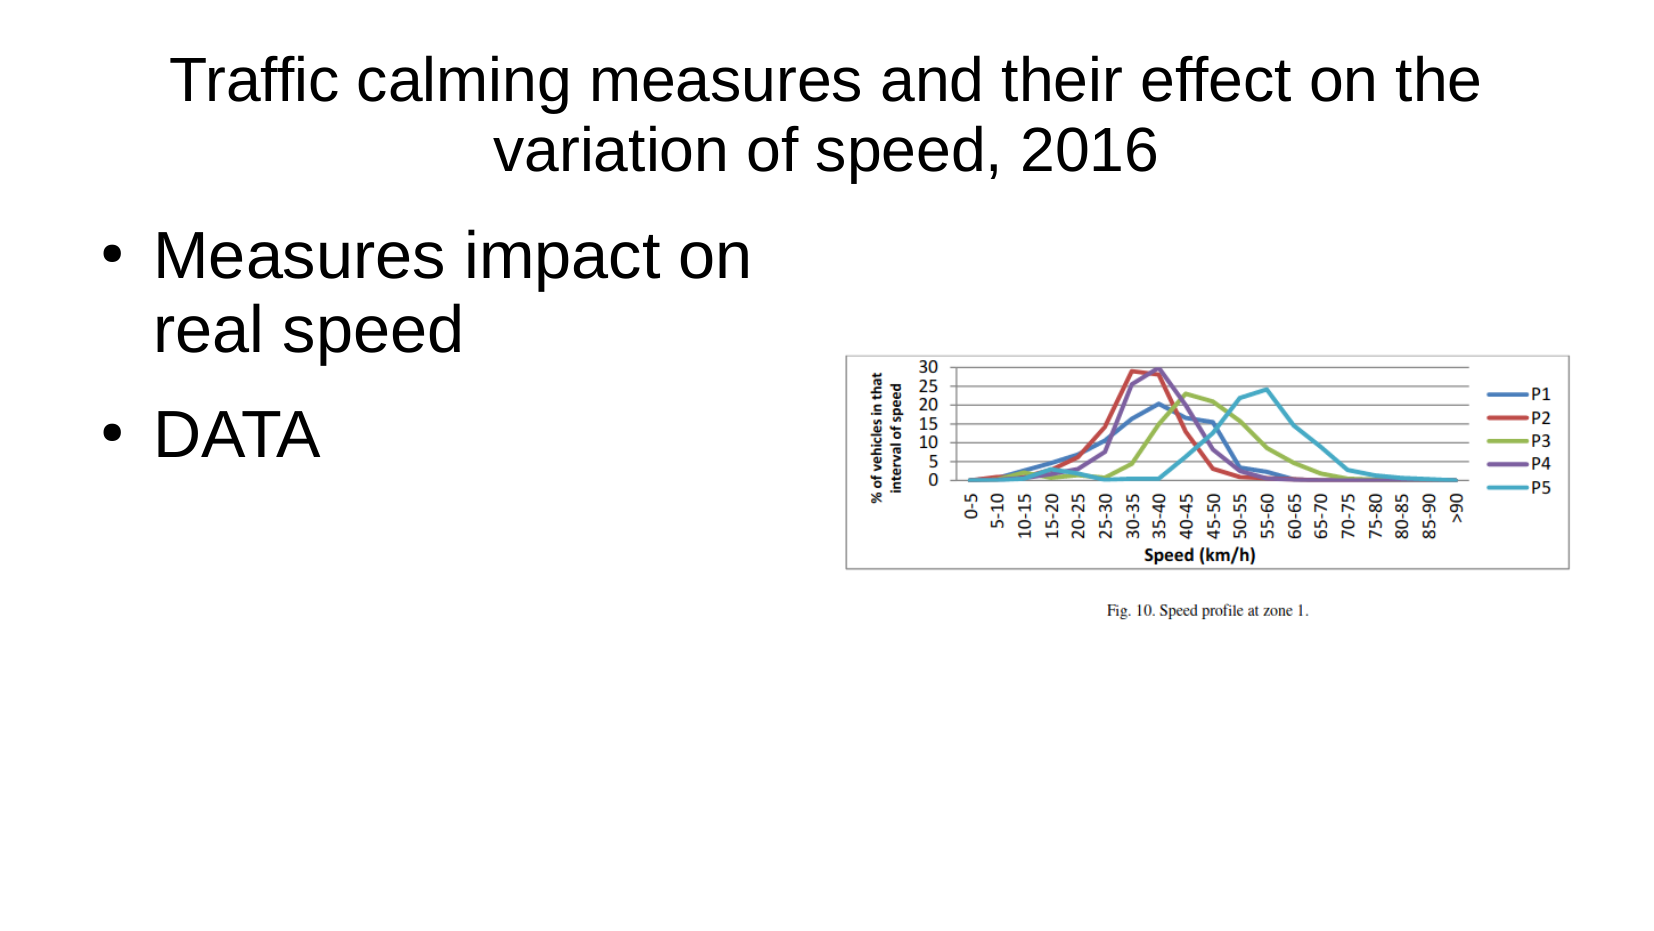

# Traffic calming measures and their effect on the variation of speed, 2016
Measures impact on real speed
DATA